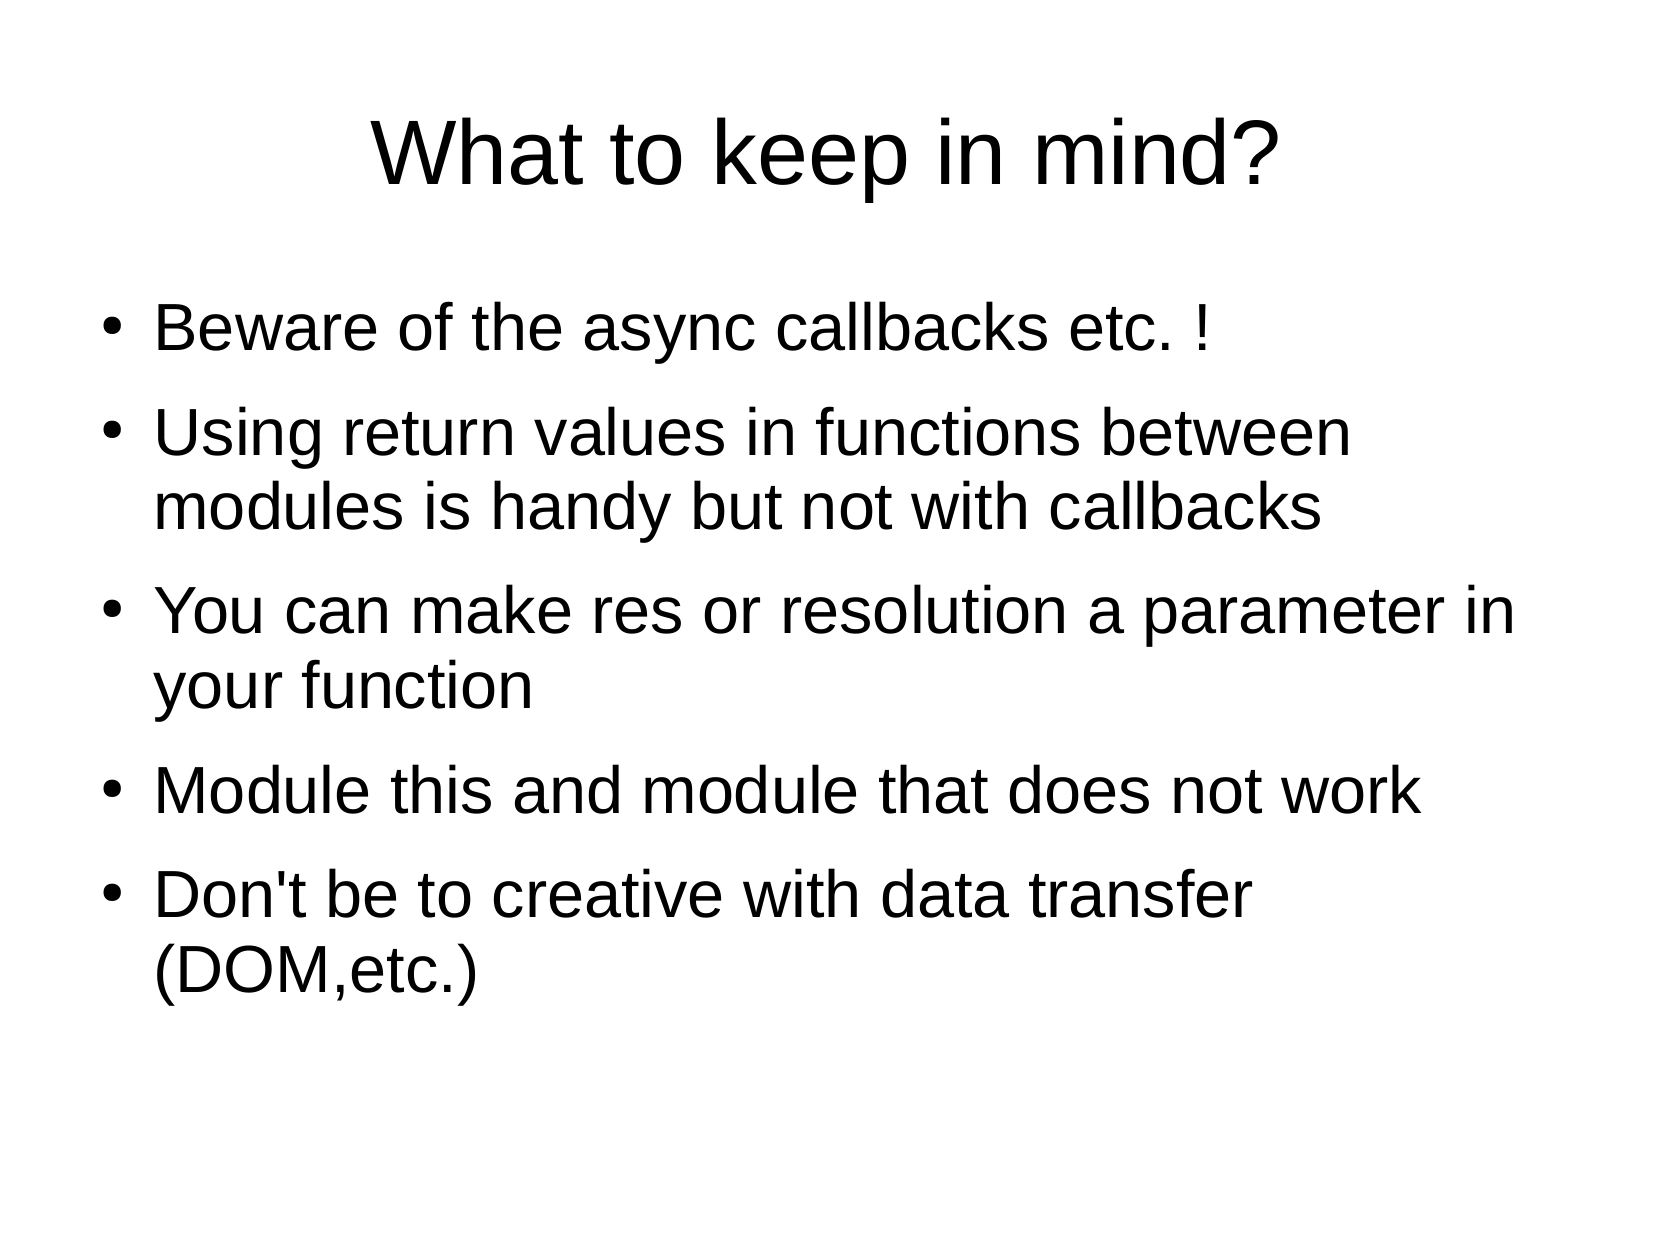

# What to keep in mind?
Beware of the async callbacks etc. !
Using return values in functions between modules is handy but not with callbacks
You can make res or resolution a parameter in your function
Module this and module that does not work
Don't be to creative with data transfer (DOM,etc.)